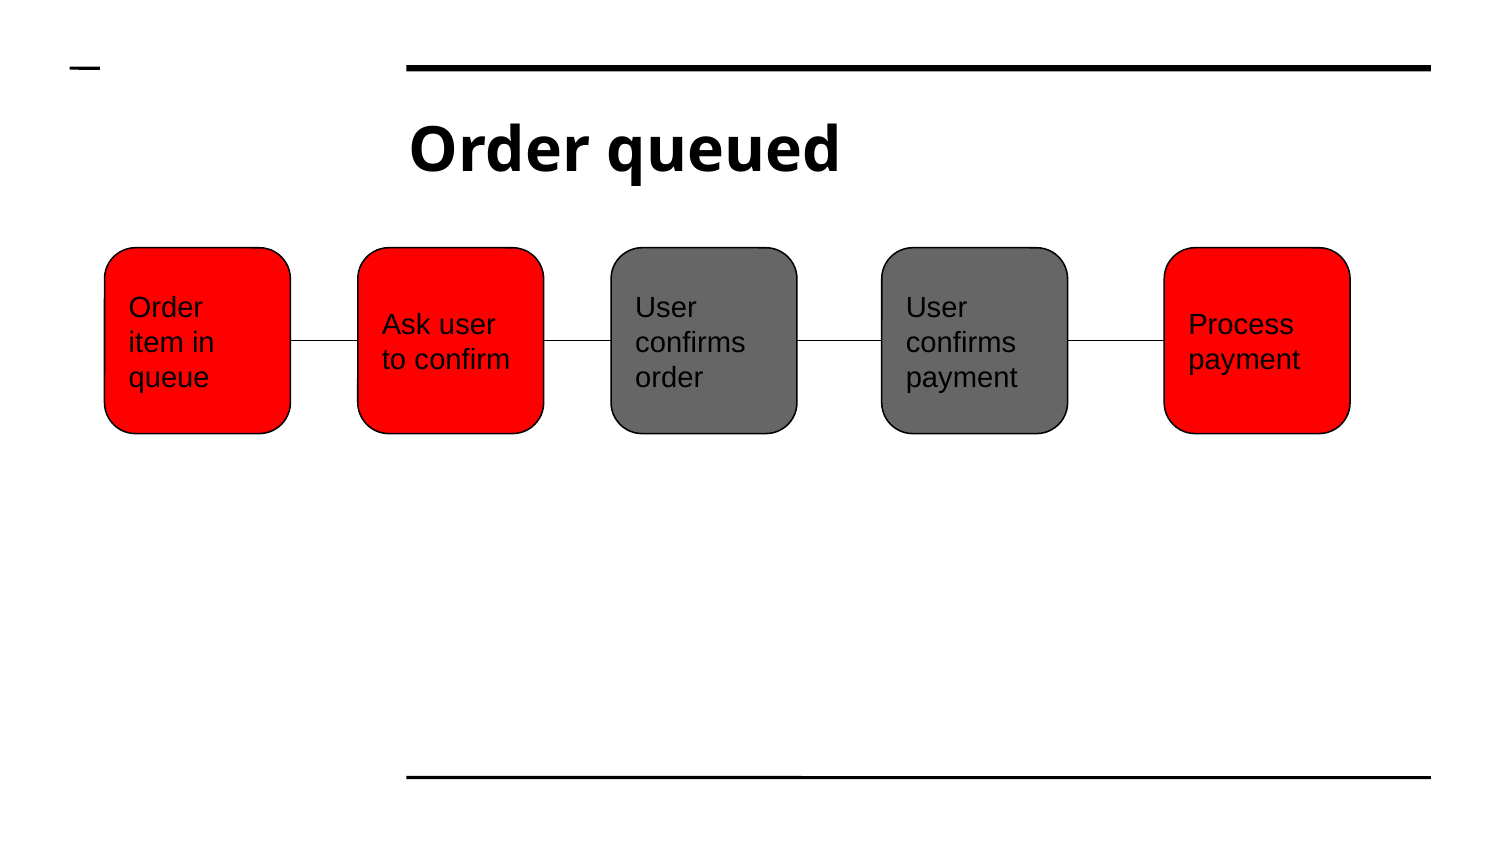

# Order queued
Order item in queue
Ask user to confirm
User confirms order
User confirms payment
Process payment